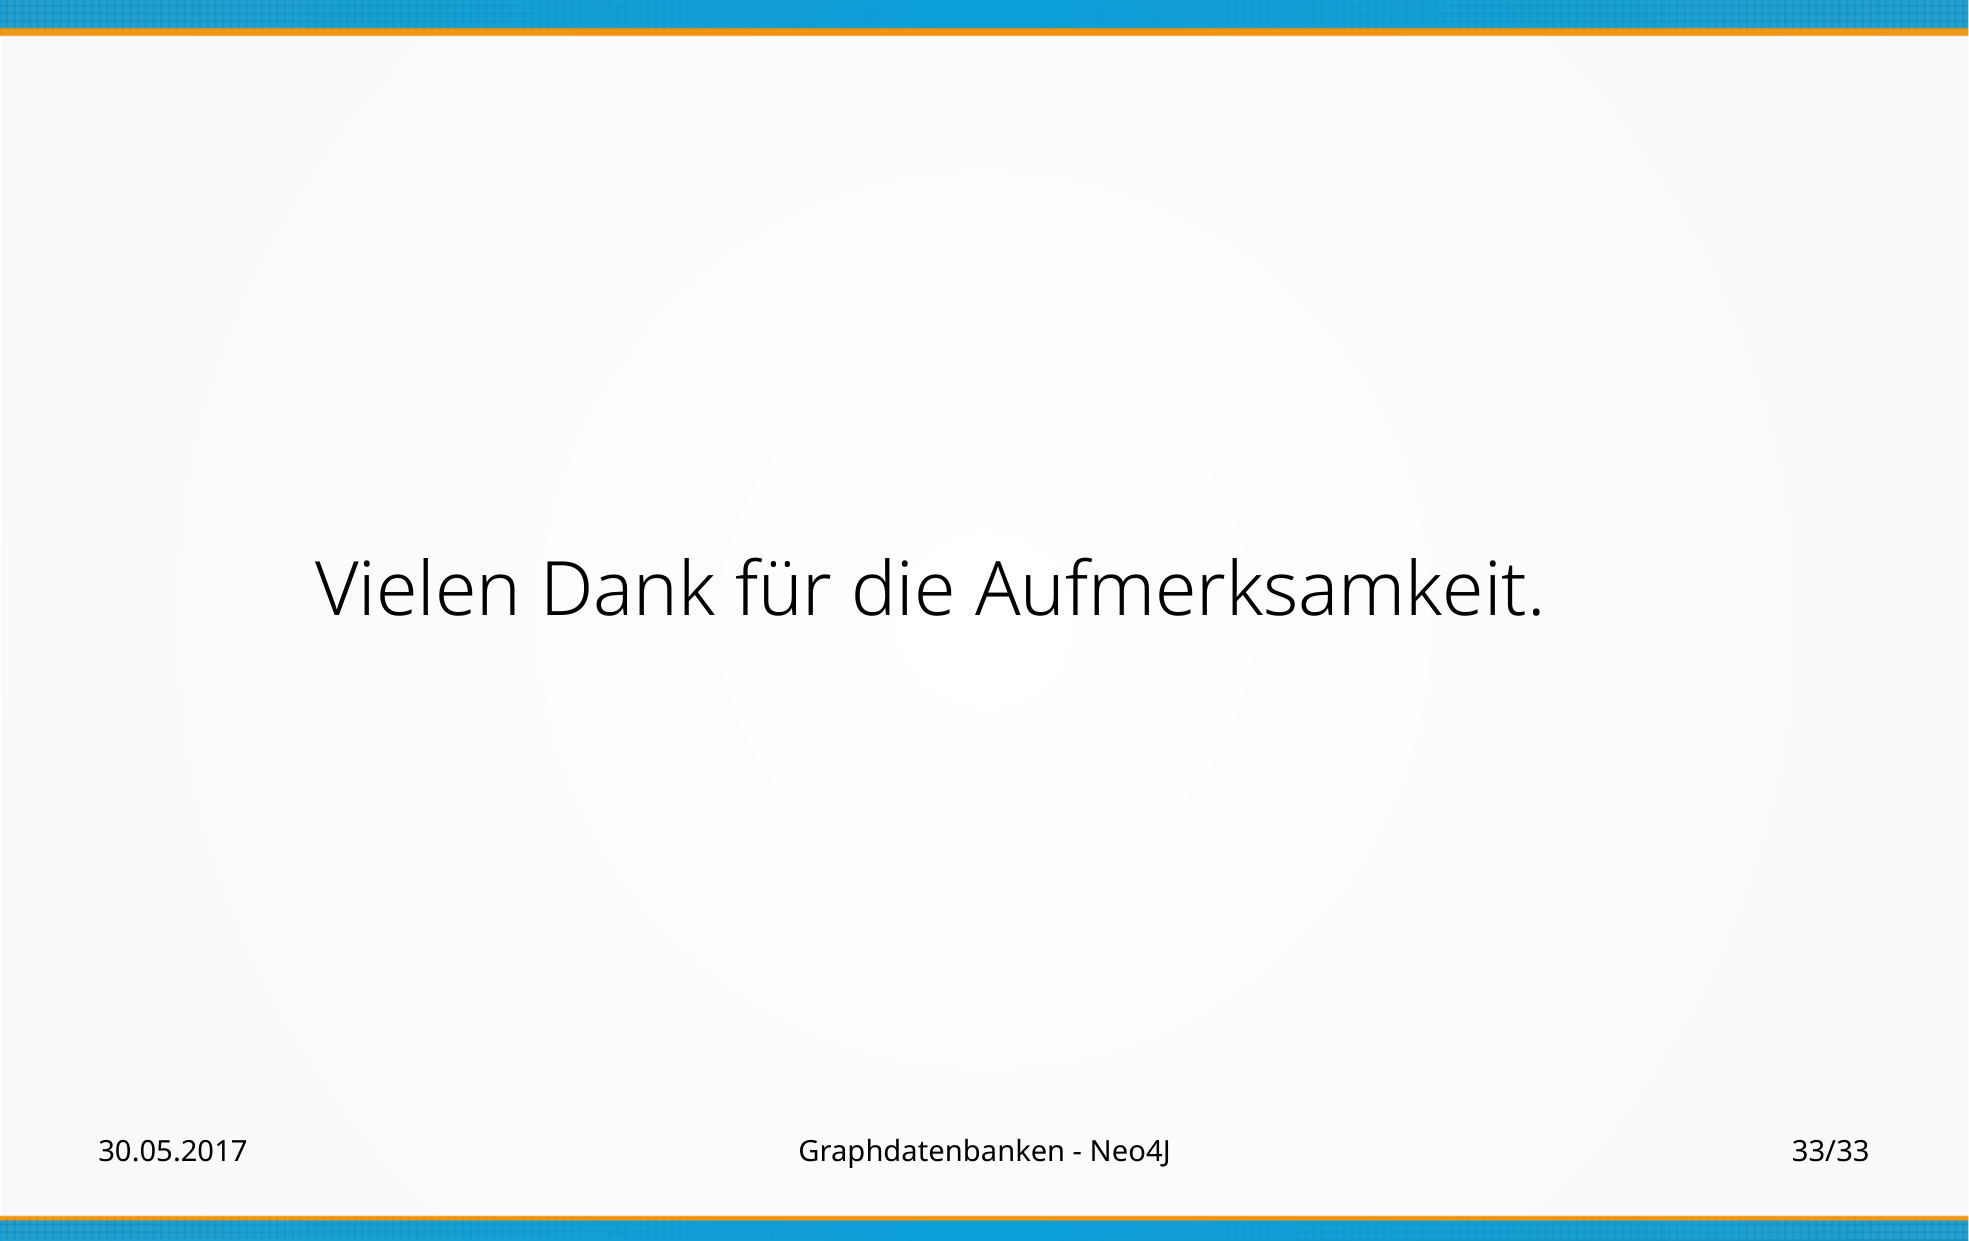

# Vielen Dank für die Aufmerksamkeit.
30.05.2017
Graphdatenbanken - Neo4J
33